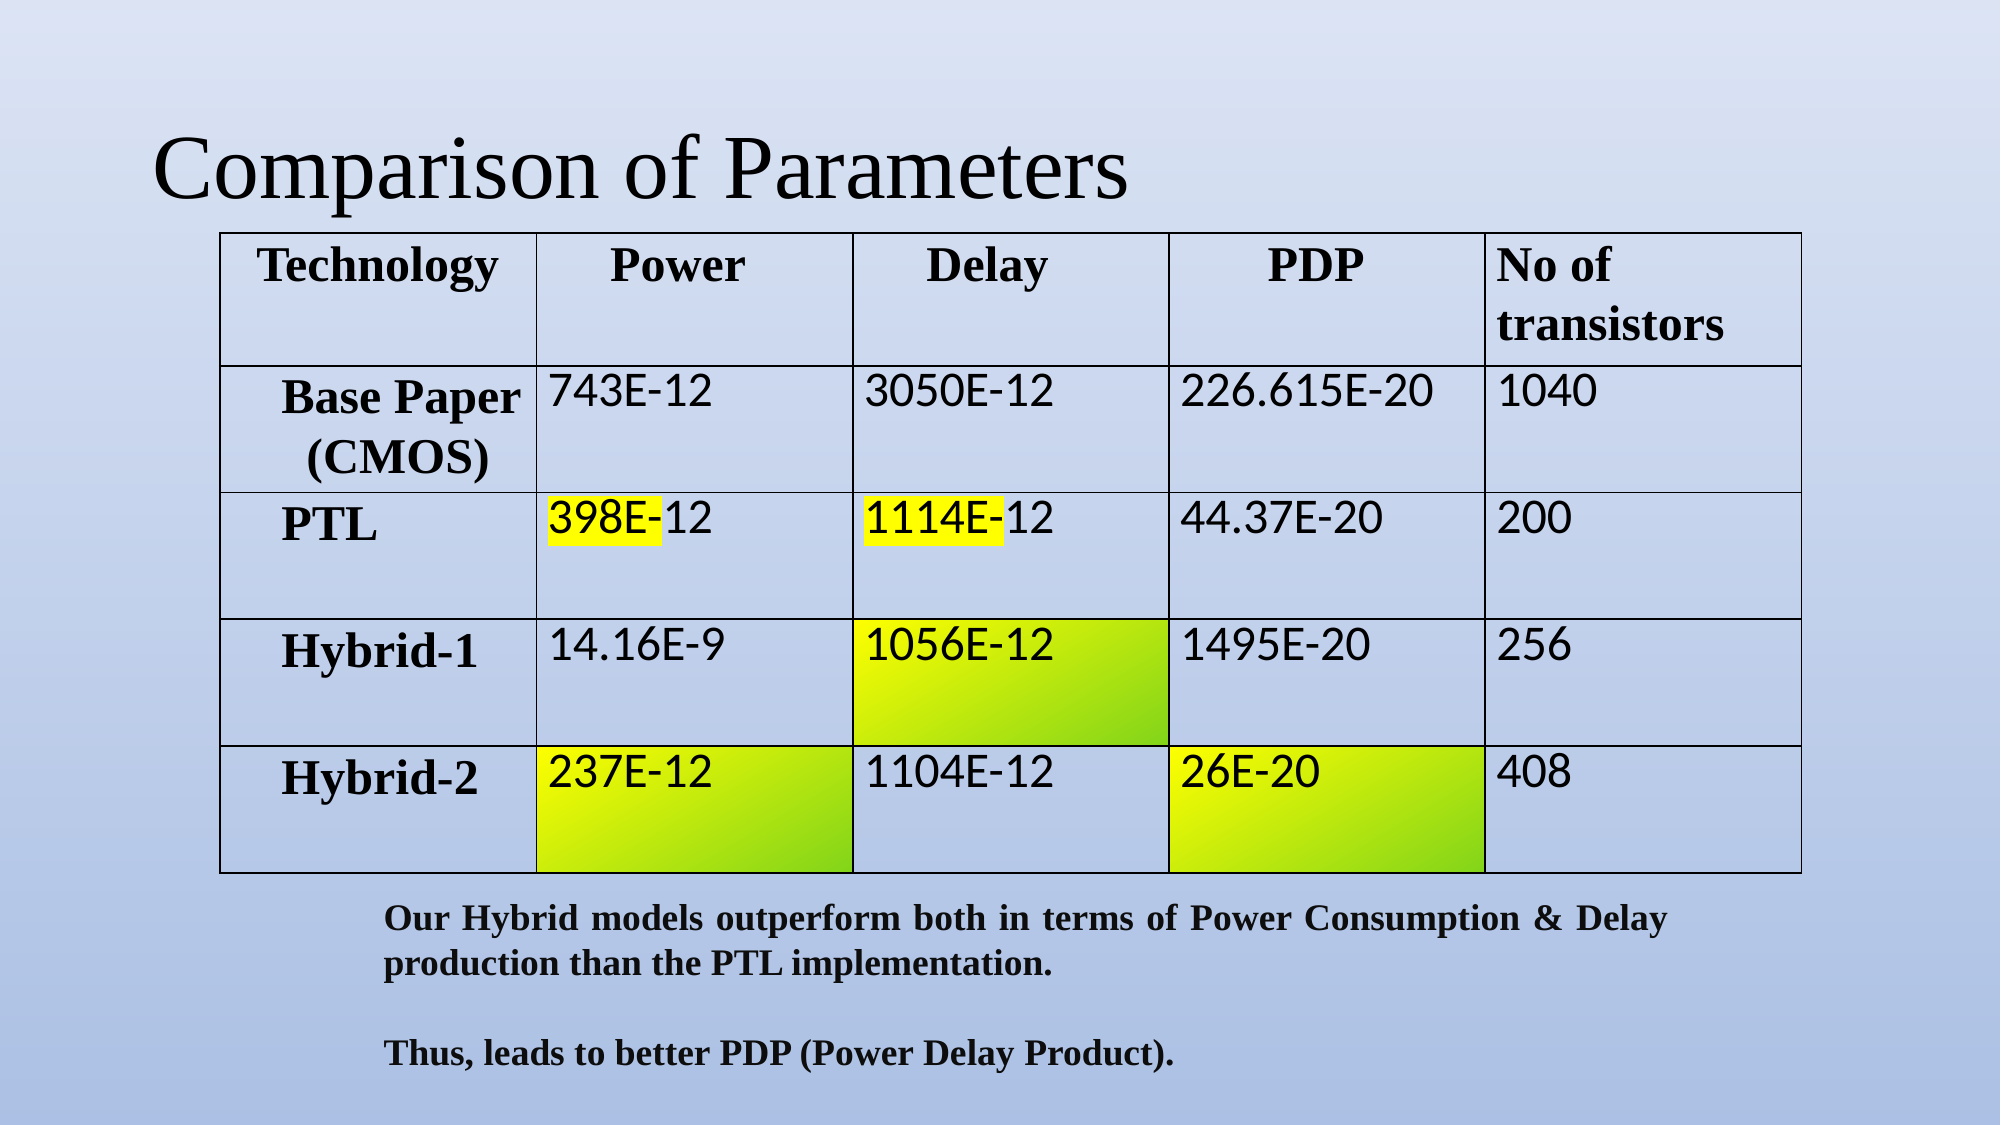

# Comparison of Parameters
| Technology | Power | Delay | PDP | No of transistors |
| --- | --- | --- | --- | --- |
| Base Paper (CMOS) | 743E-12 | 3050E-12 | 226.615E-20 | 1040 |
| PTL | 398E-12 | 1114E-12 | 44.37E-20 | 200 |
| Hybrid-1 | 14.16E-9 | 1056E-12 | 1495E-20 | 256 |
| Hybrid-2 | 237E-12 | 1104E-12 | 26E-20 | 408 |
Our Hybrid models outperform both in terms of Power Consumption & Delay production than the PTL implementation.
Thus, leads to better PDP (Power Delay Product).